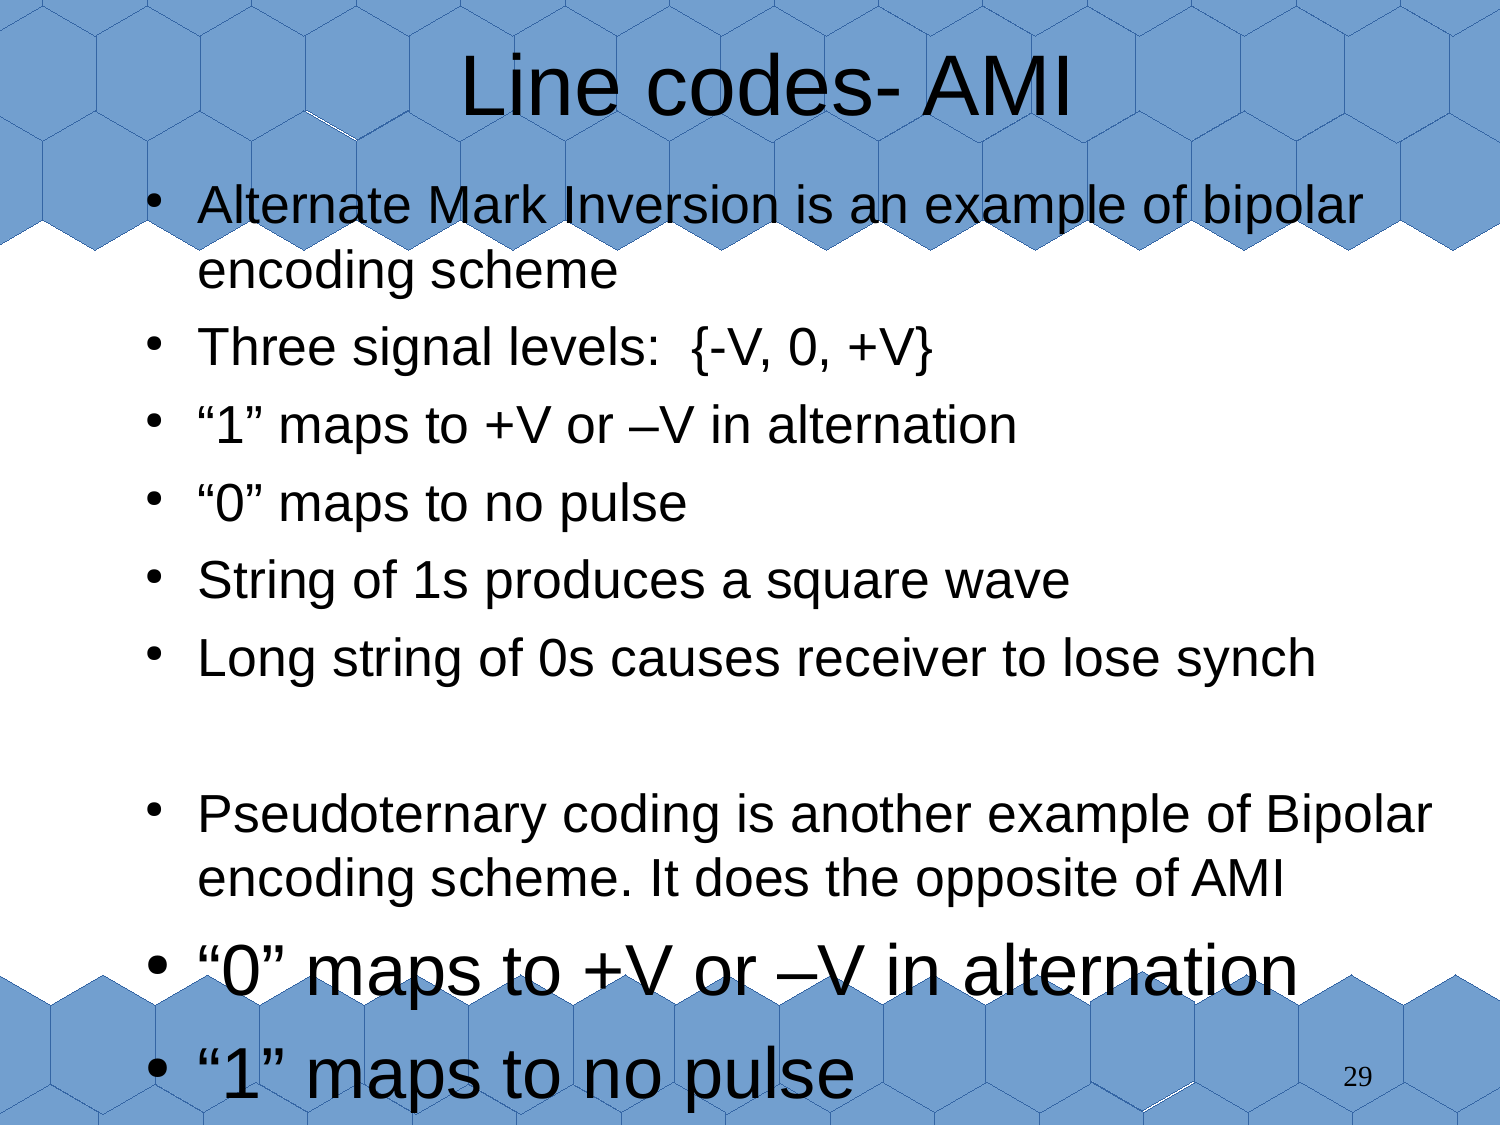

# Line codes- AMI
Alternate Mark Inversion is an example of bipolar encoding scheme
Three signal levels: {-V, 0, +V}
“1” maps to +V or –V in alternation
“0” maps to no pulse
String of 1s produces a square wave
Long string of 0s causes receiver to lose synch
Pseudoternary coding is another example of Bipolar encoding scheme. It does the opposite of AMI
“0” maps to +V or –V in alternation
“1” maps to no pulse